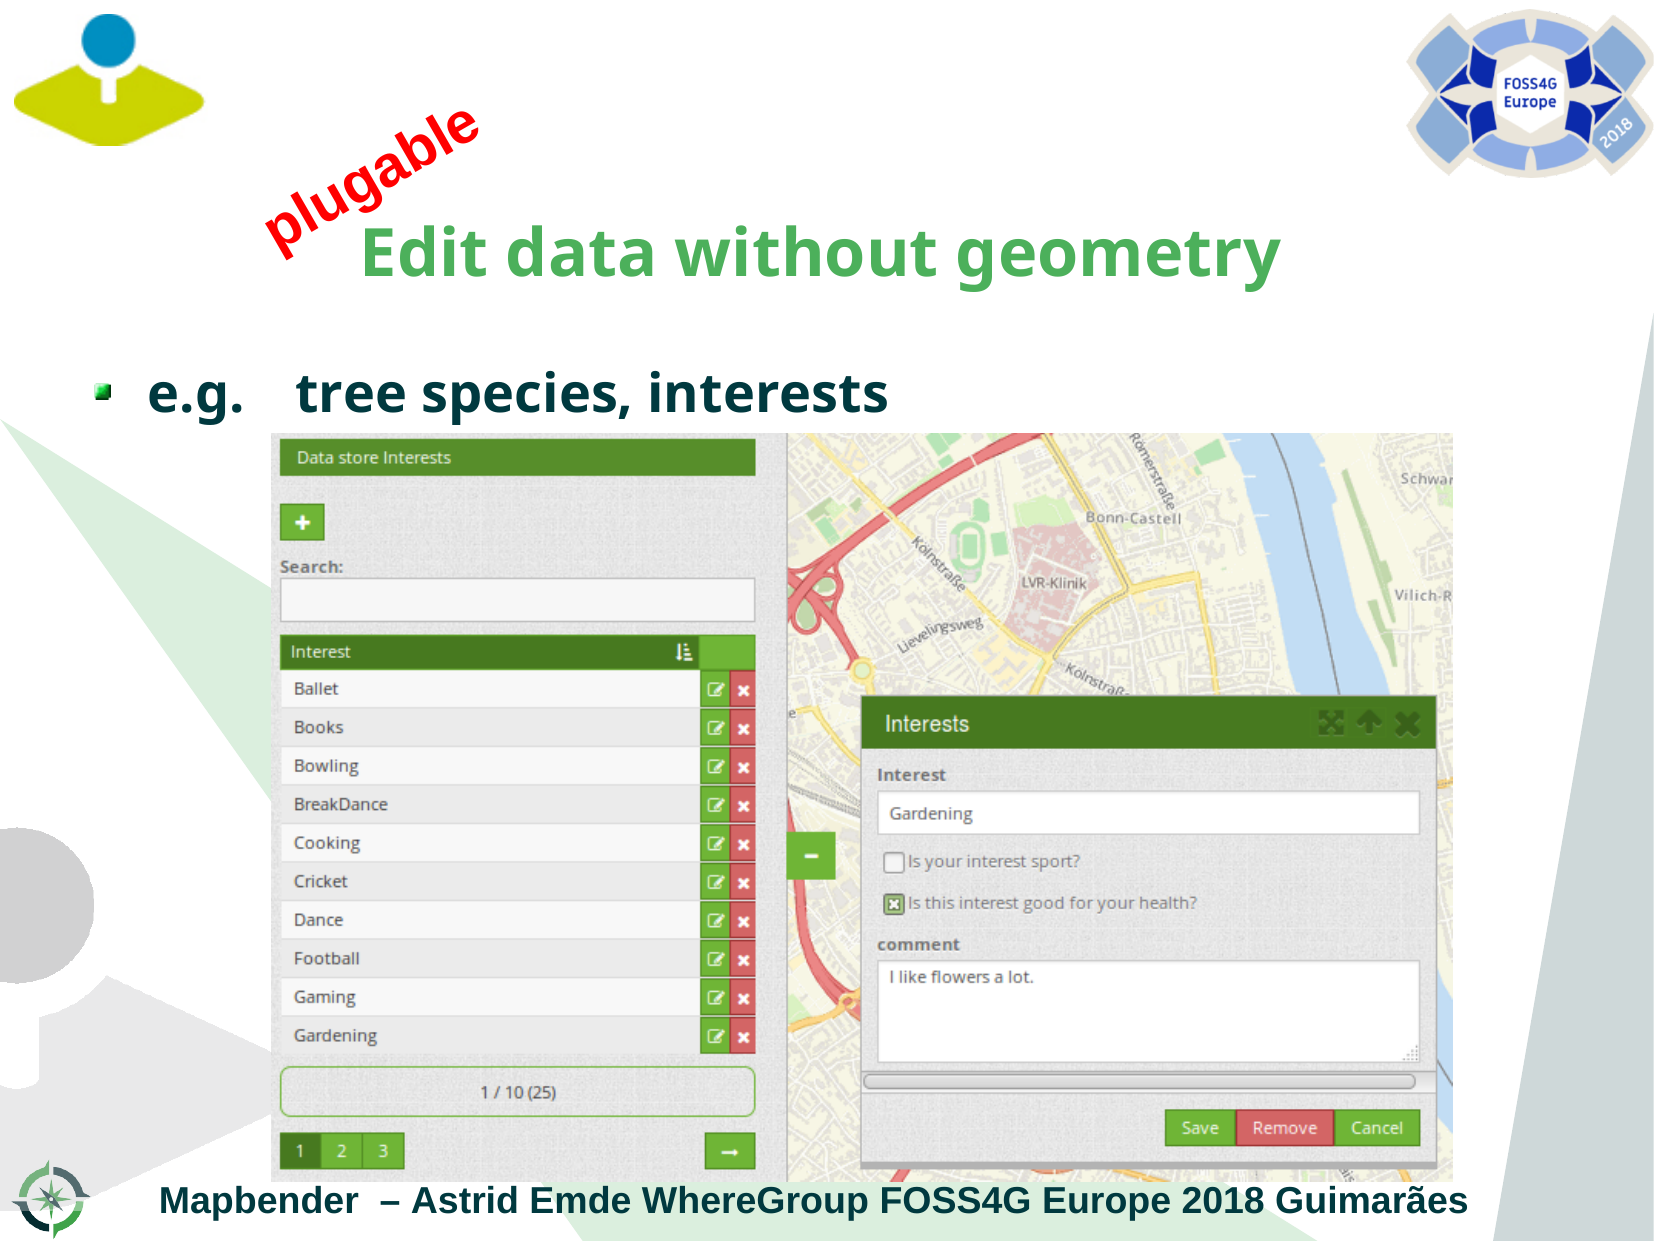

plugable
# Edit data without geometry
e.g. 	tree species, interests